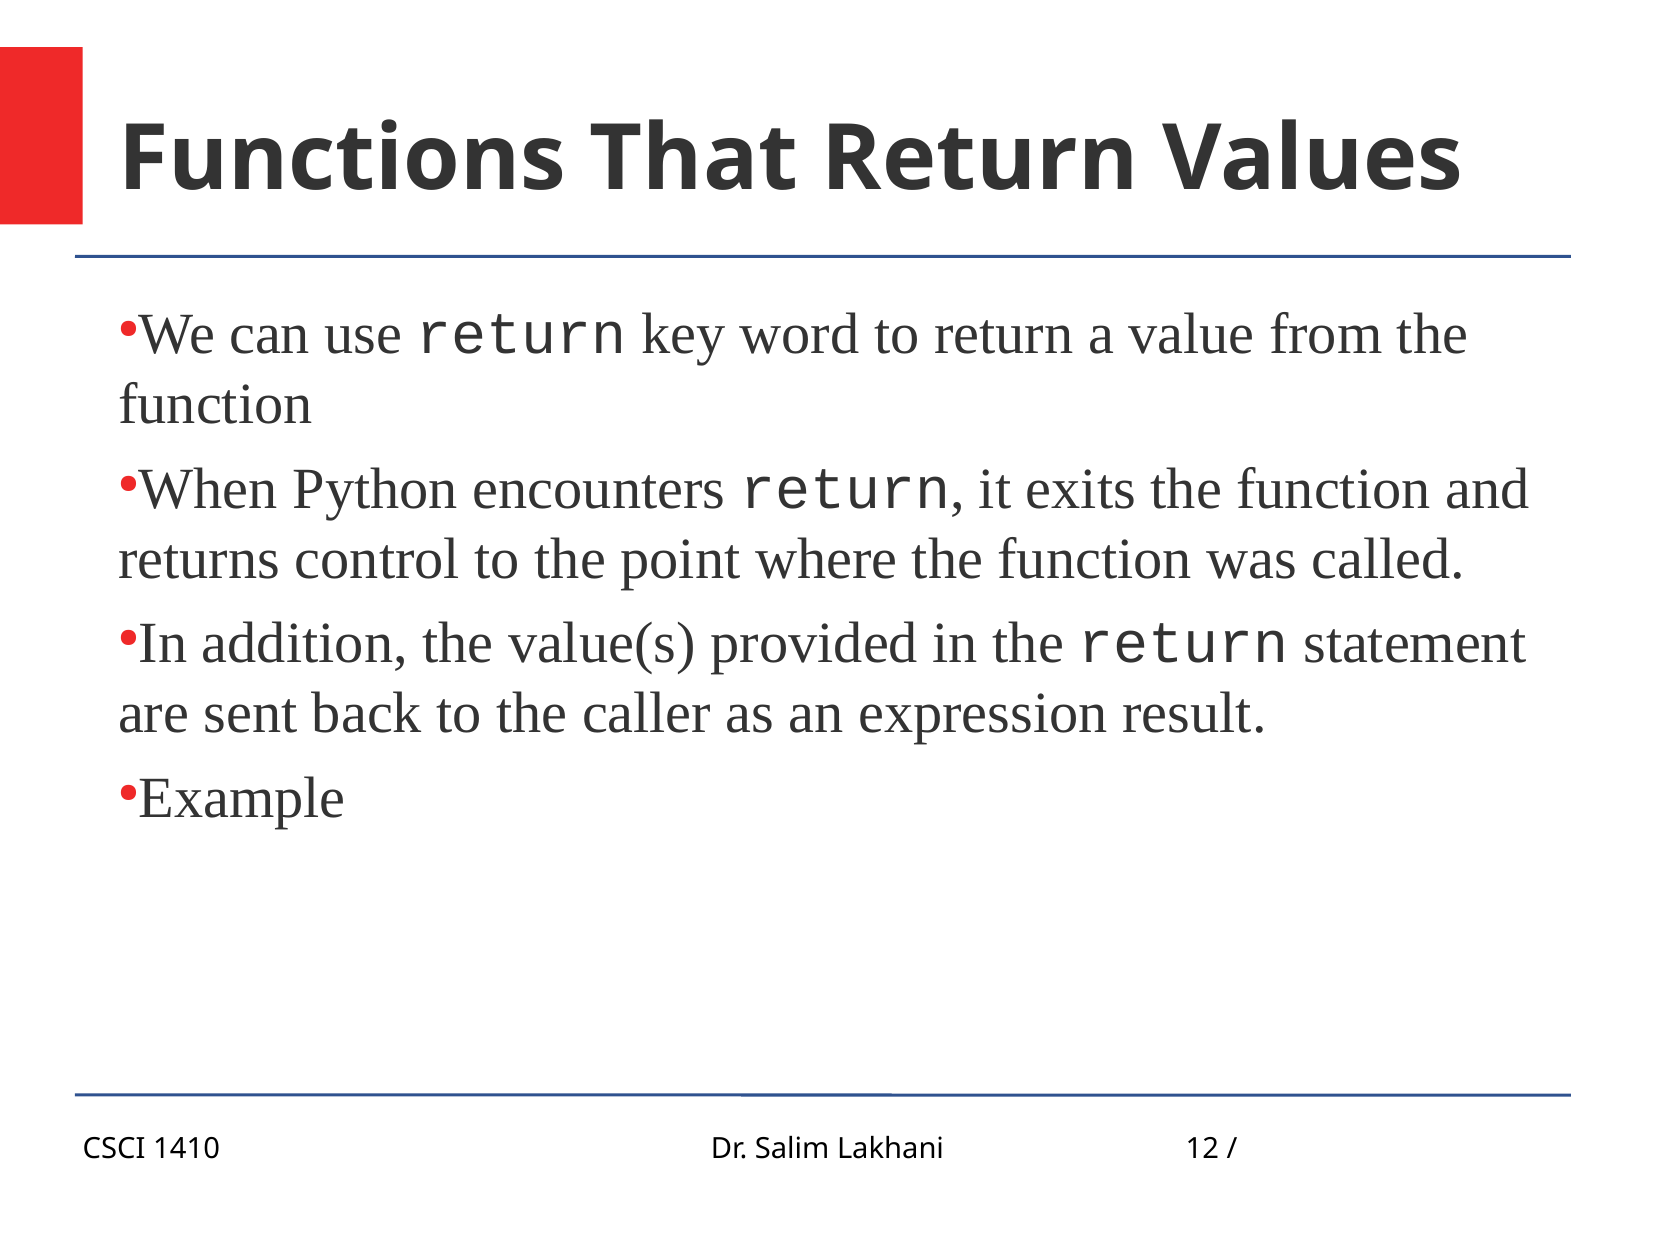

# Functions That Return Values
We can use return key word to return a value from the function
When Python encounters return, it exits the function and returns control to the point where the function was called.
In addition, the value(s) provided in the return statement are sent back to the caller as an expression result.
Example
CSCI 1410
Dr. Salim Lakhani